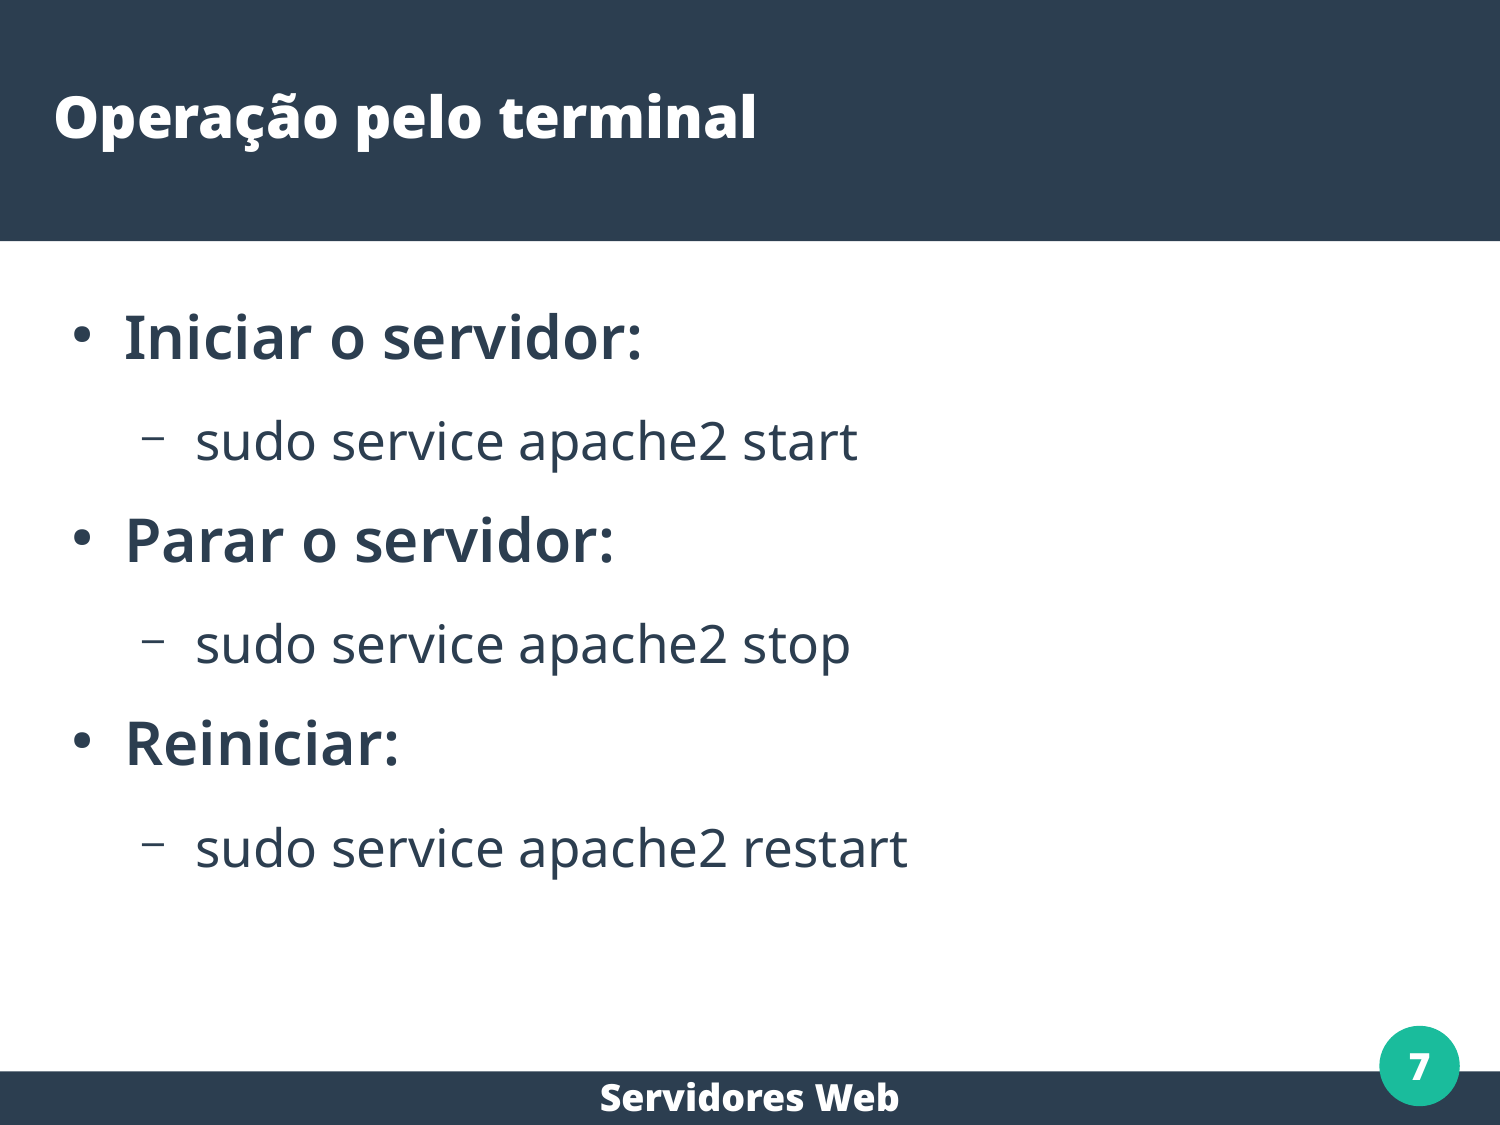

# Operação pelo terminal
Iniciar o servidor:
sudo service apache2 start
Parar o servidor:
sudo service apache2 stop
Reiniciar:
sudo service apache2 restart
7
Servidores Web